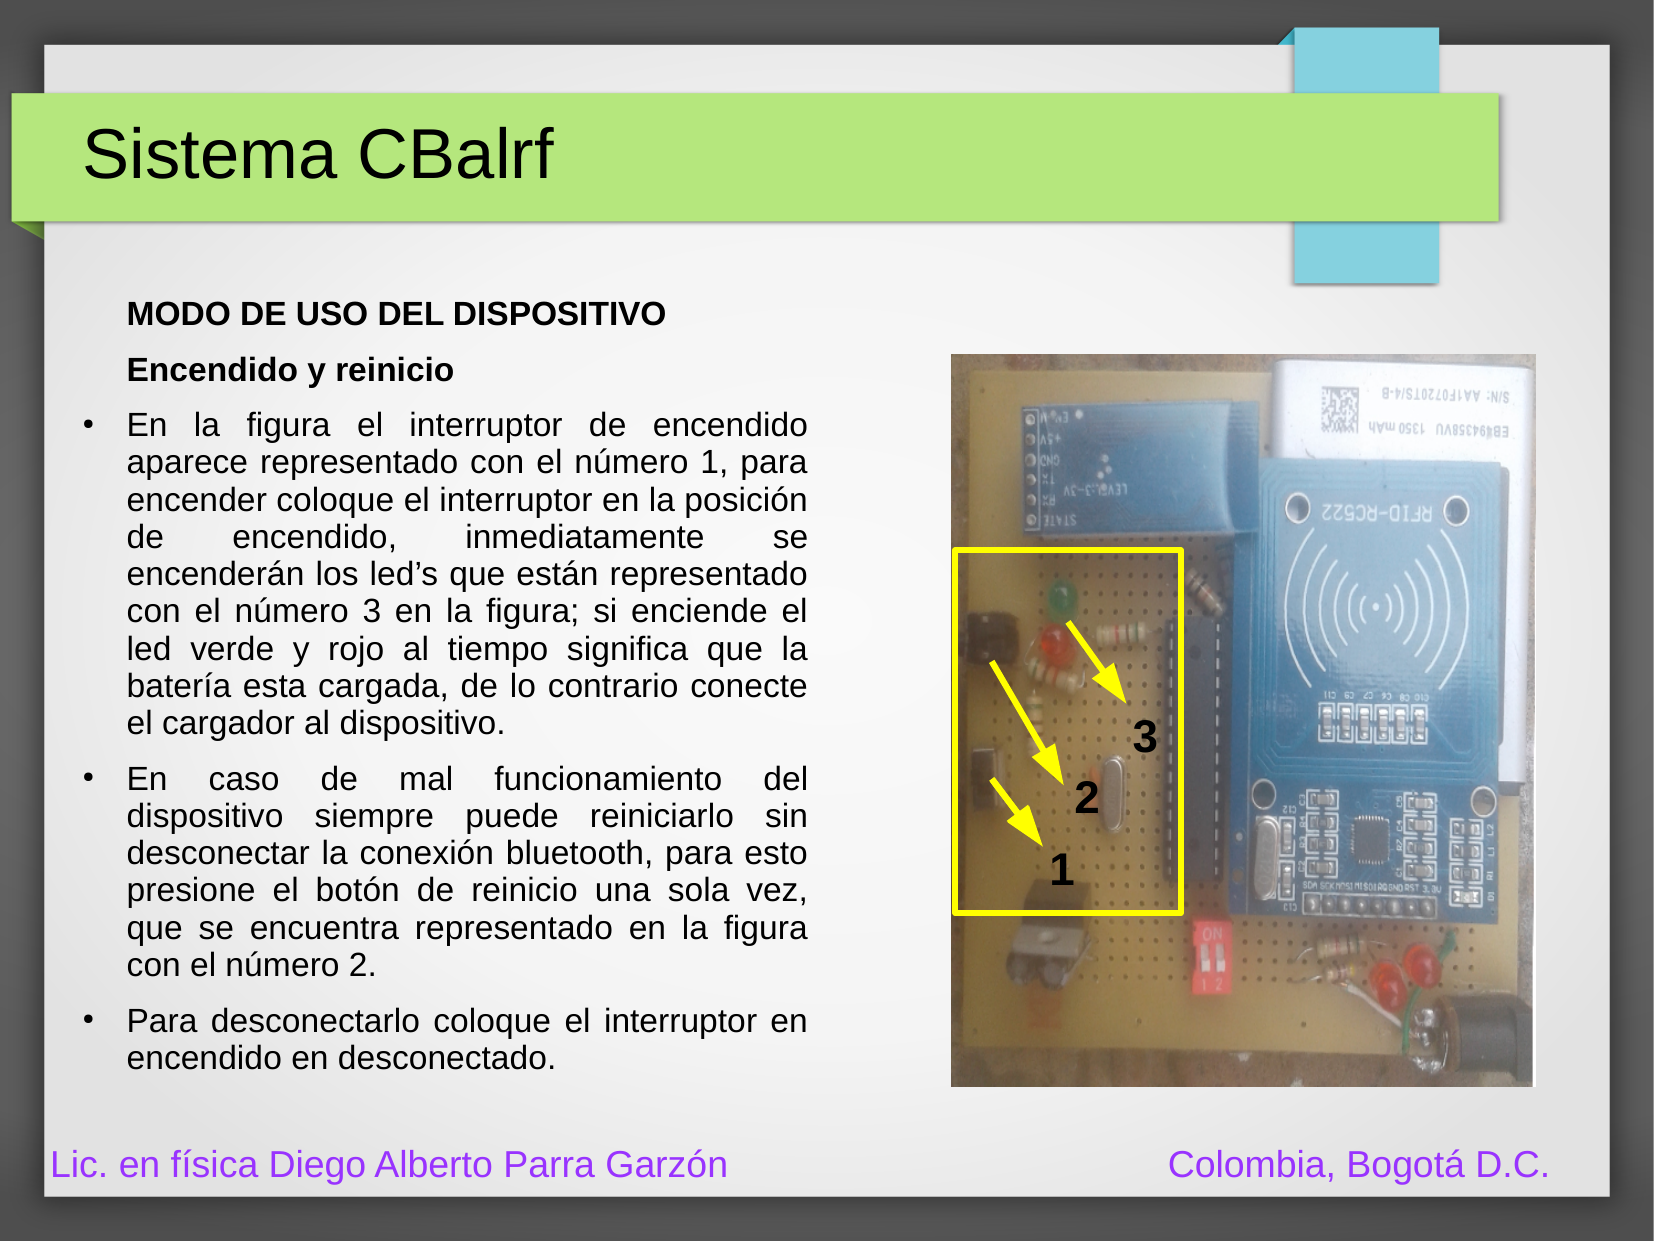

# Sistema CBalrf
MODO DE USO DEL DISPOSITIVO
Encendido y reinicio
En la figura el interruptor de encendido aparece representado con el número 1, para encender coloque el interruptor en la posición de encendido, inmediatamente se encenderán los led’s que están representado con el número 3 en la figura; si enciende el led verde y rojo al tiempo significa que la batería esta cargada, de lo contrario conecte el cargador al dispositivo.
En caso de mal funcionamiento del dispositivo siempre puede reiniciarlo sin desconectar la conexión bluetooth, para esto presione el botón de reinicio una sola vez, que se encuentra representado en la figura con el número 2.
Para desconectarlo coloque el interruptor en encendido en desconectado.
3
2
1
Lic. en física Diego Alberto Parra Garzón						 Colombia, Bogotá D.C.